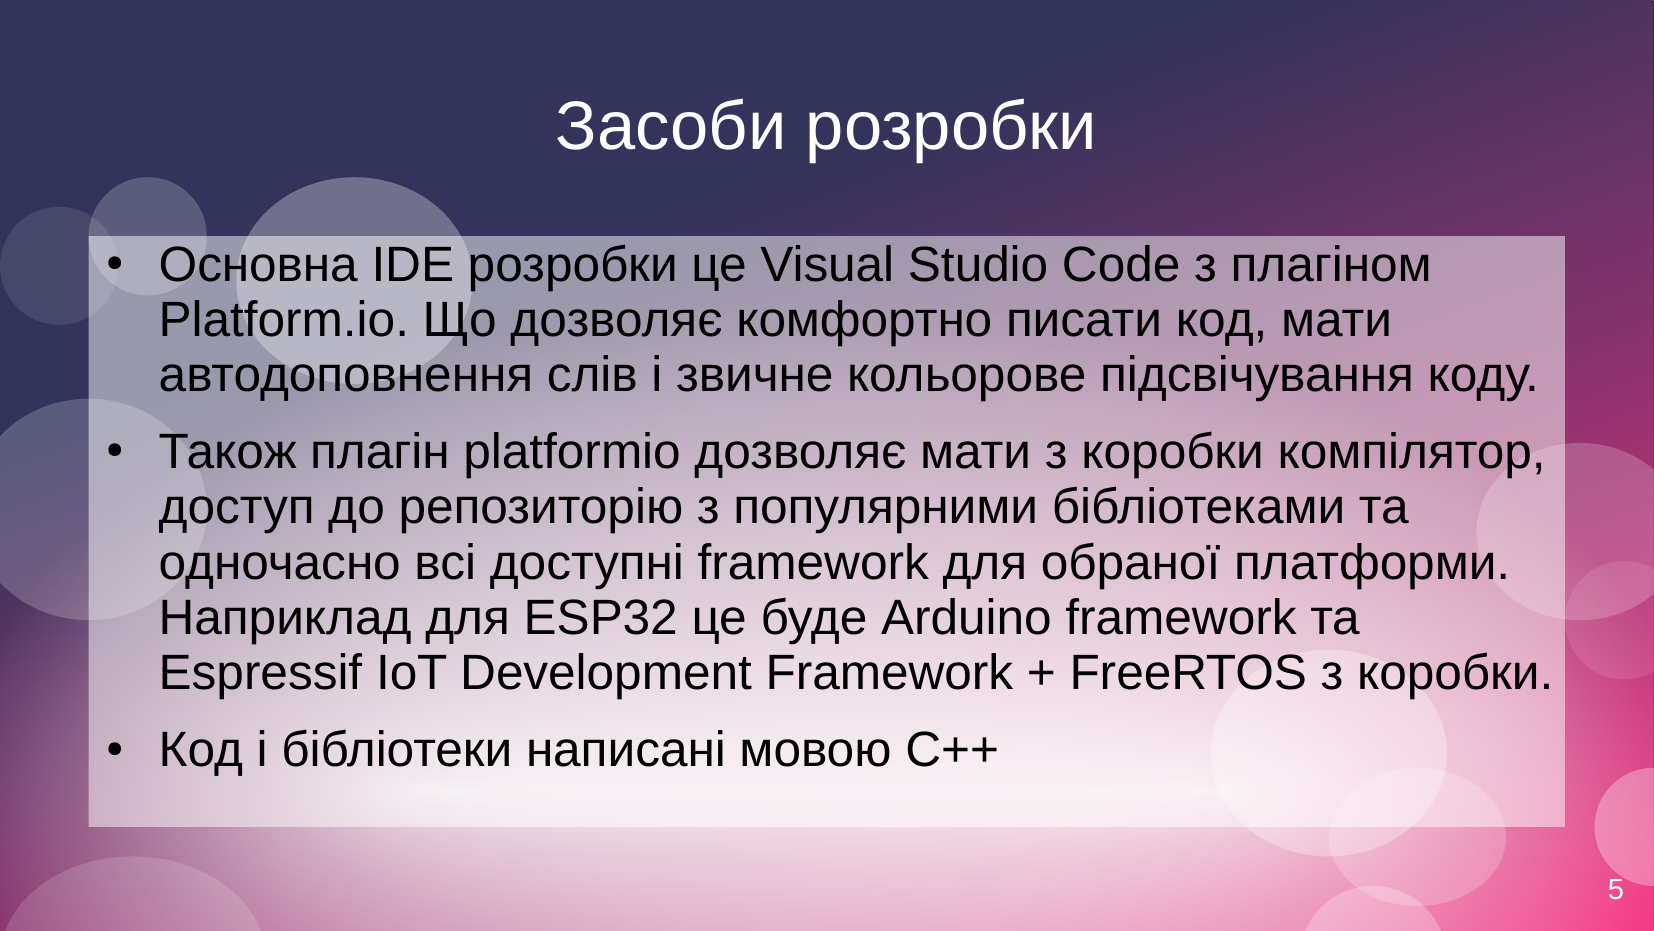

# Засоби розробки
Основна IDE розробки це Visual Studio Code з плагіном Platform.io. Що дозволяє комфортно писати код, мати автодоповнення слів і звичне кольорове підсвічування коду.
Також плагін platformio дозволяє мати з коробки компілятор, доступ до репозиторію з популярними бібліотеками та одночасно всі доступні framework для обраної платформи. Наприклад для ESP32 це буде Arduino framework та Espressif IoT Development Framework + FreeRTOS з коробки.
Код і бібліотеки написані мовою C++